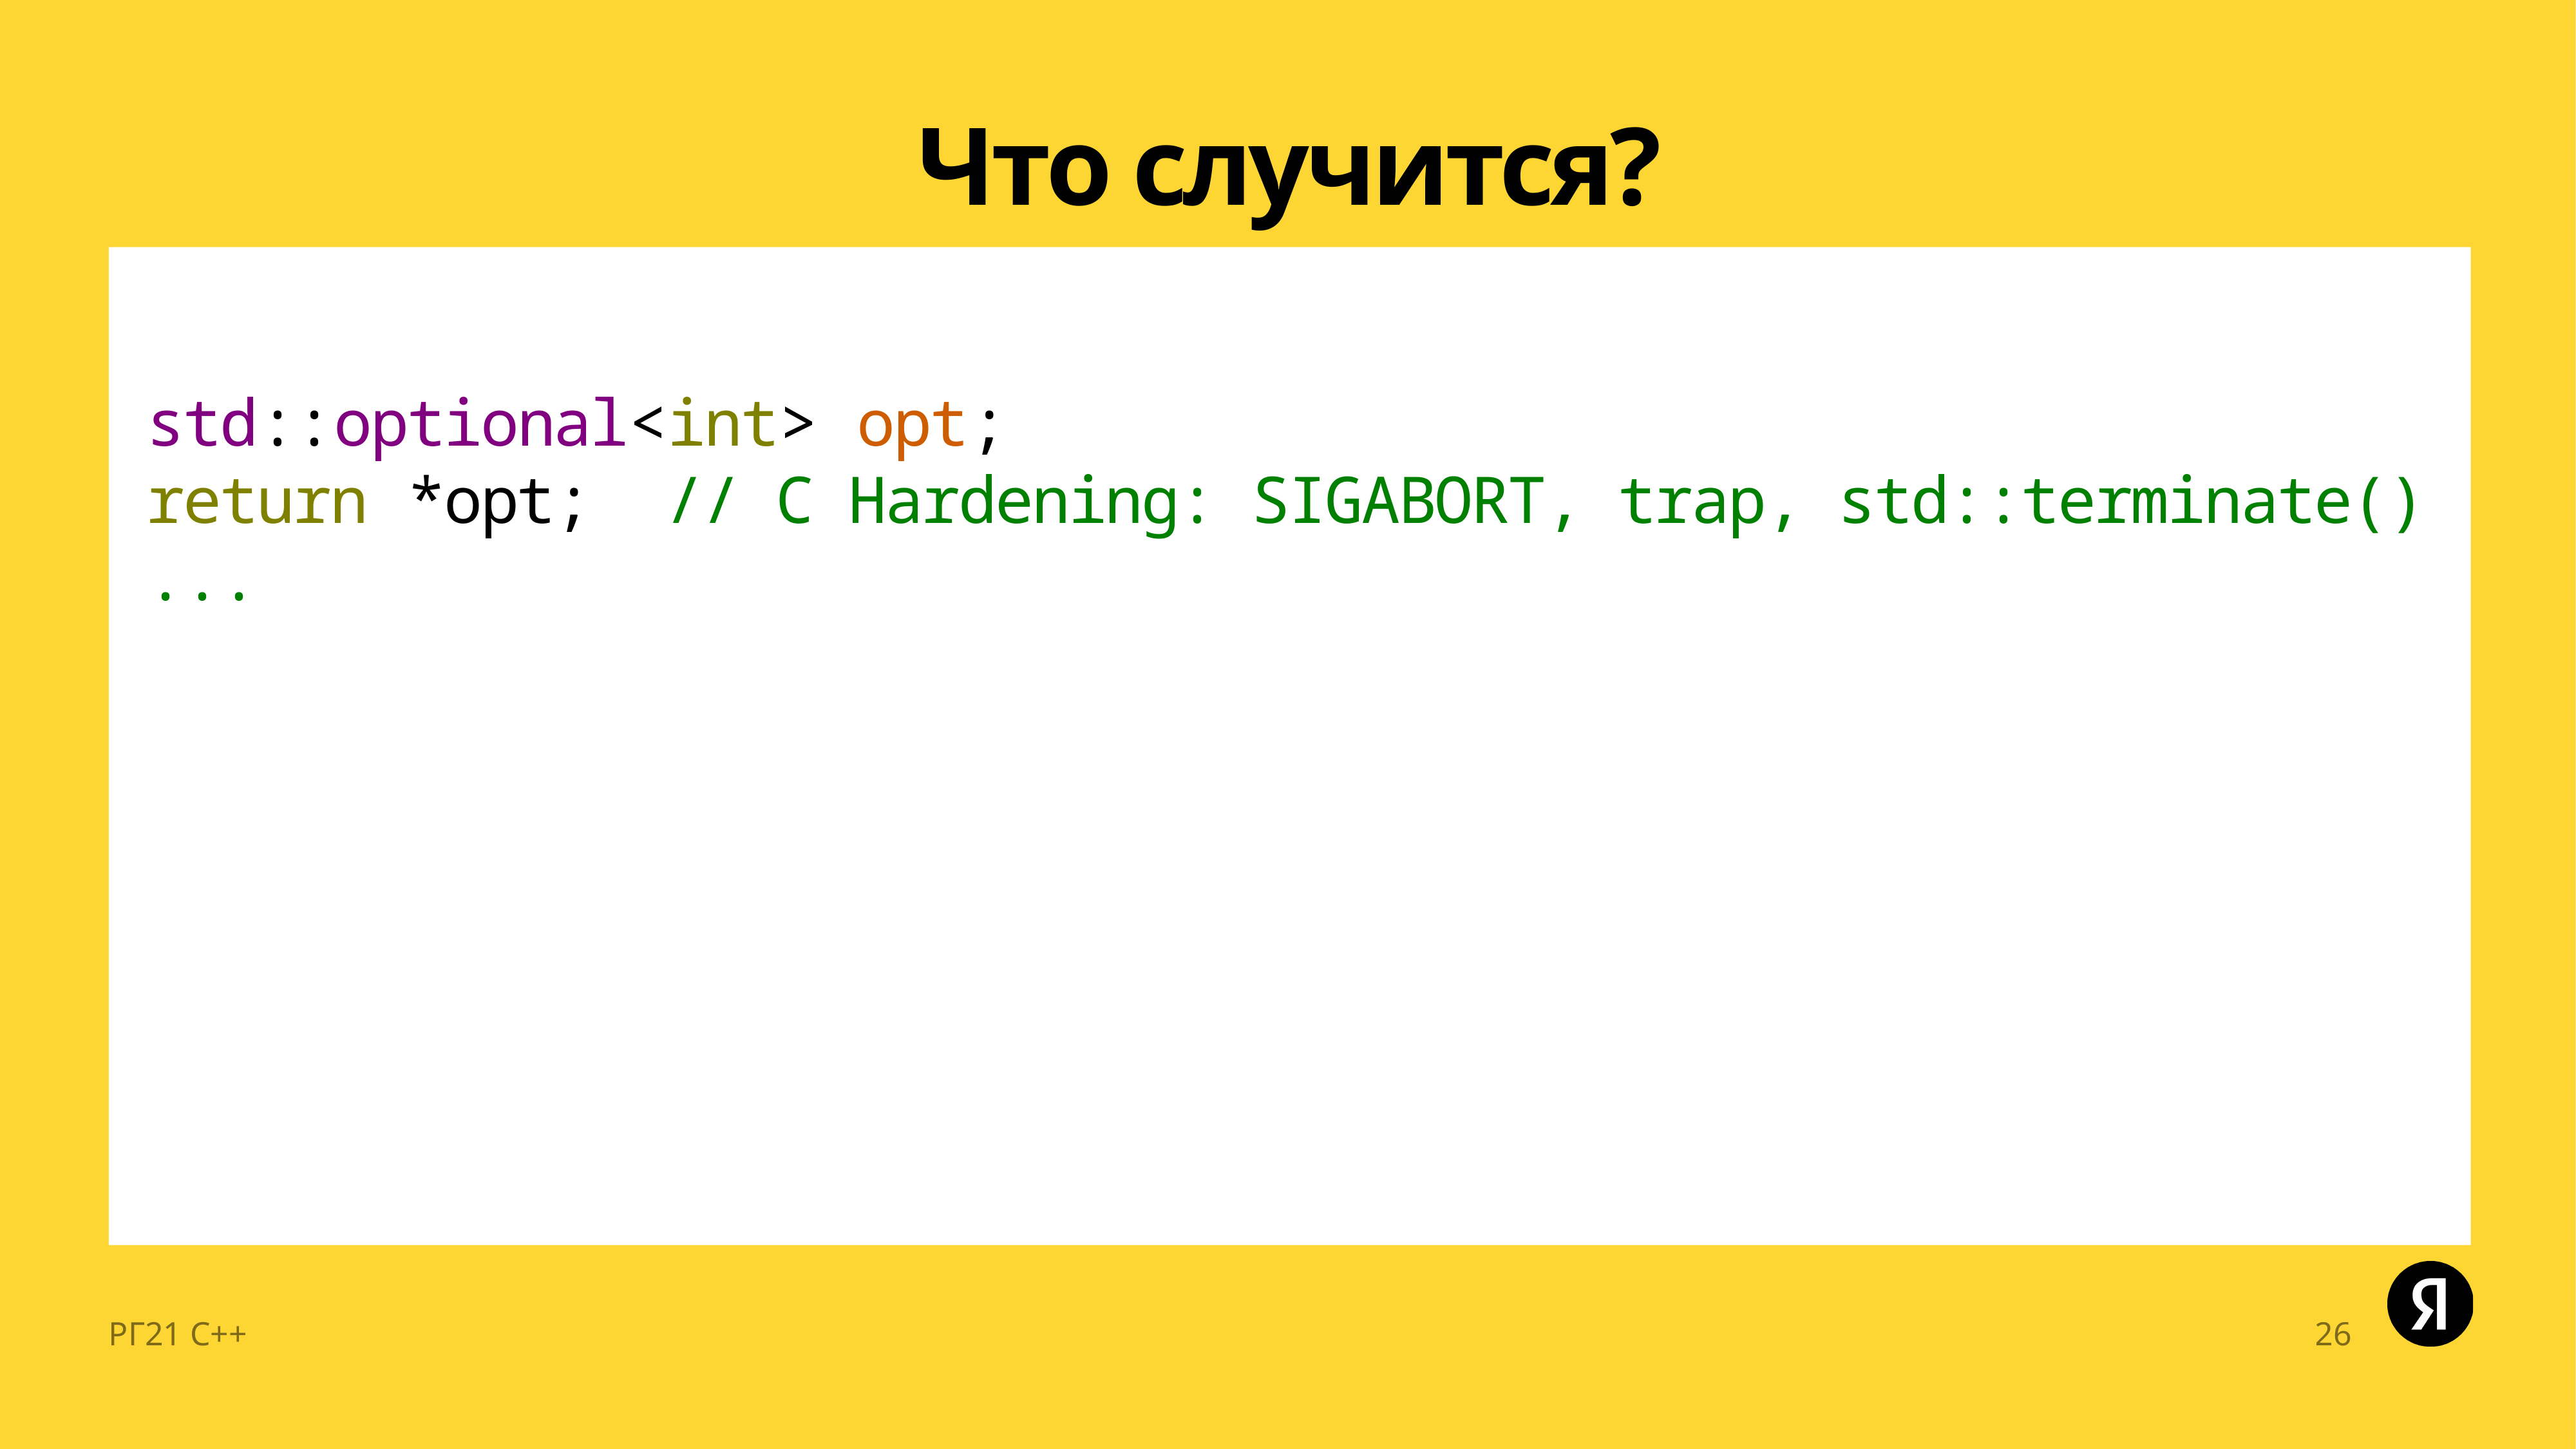

Что случится?
# std::optional<int> opt;
return *opt; // С Hardening: SIGABORT, trap, std::terminate() ...
РГ21 C++
26